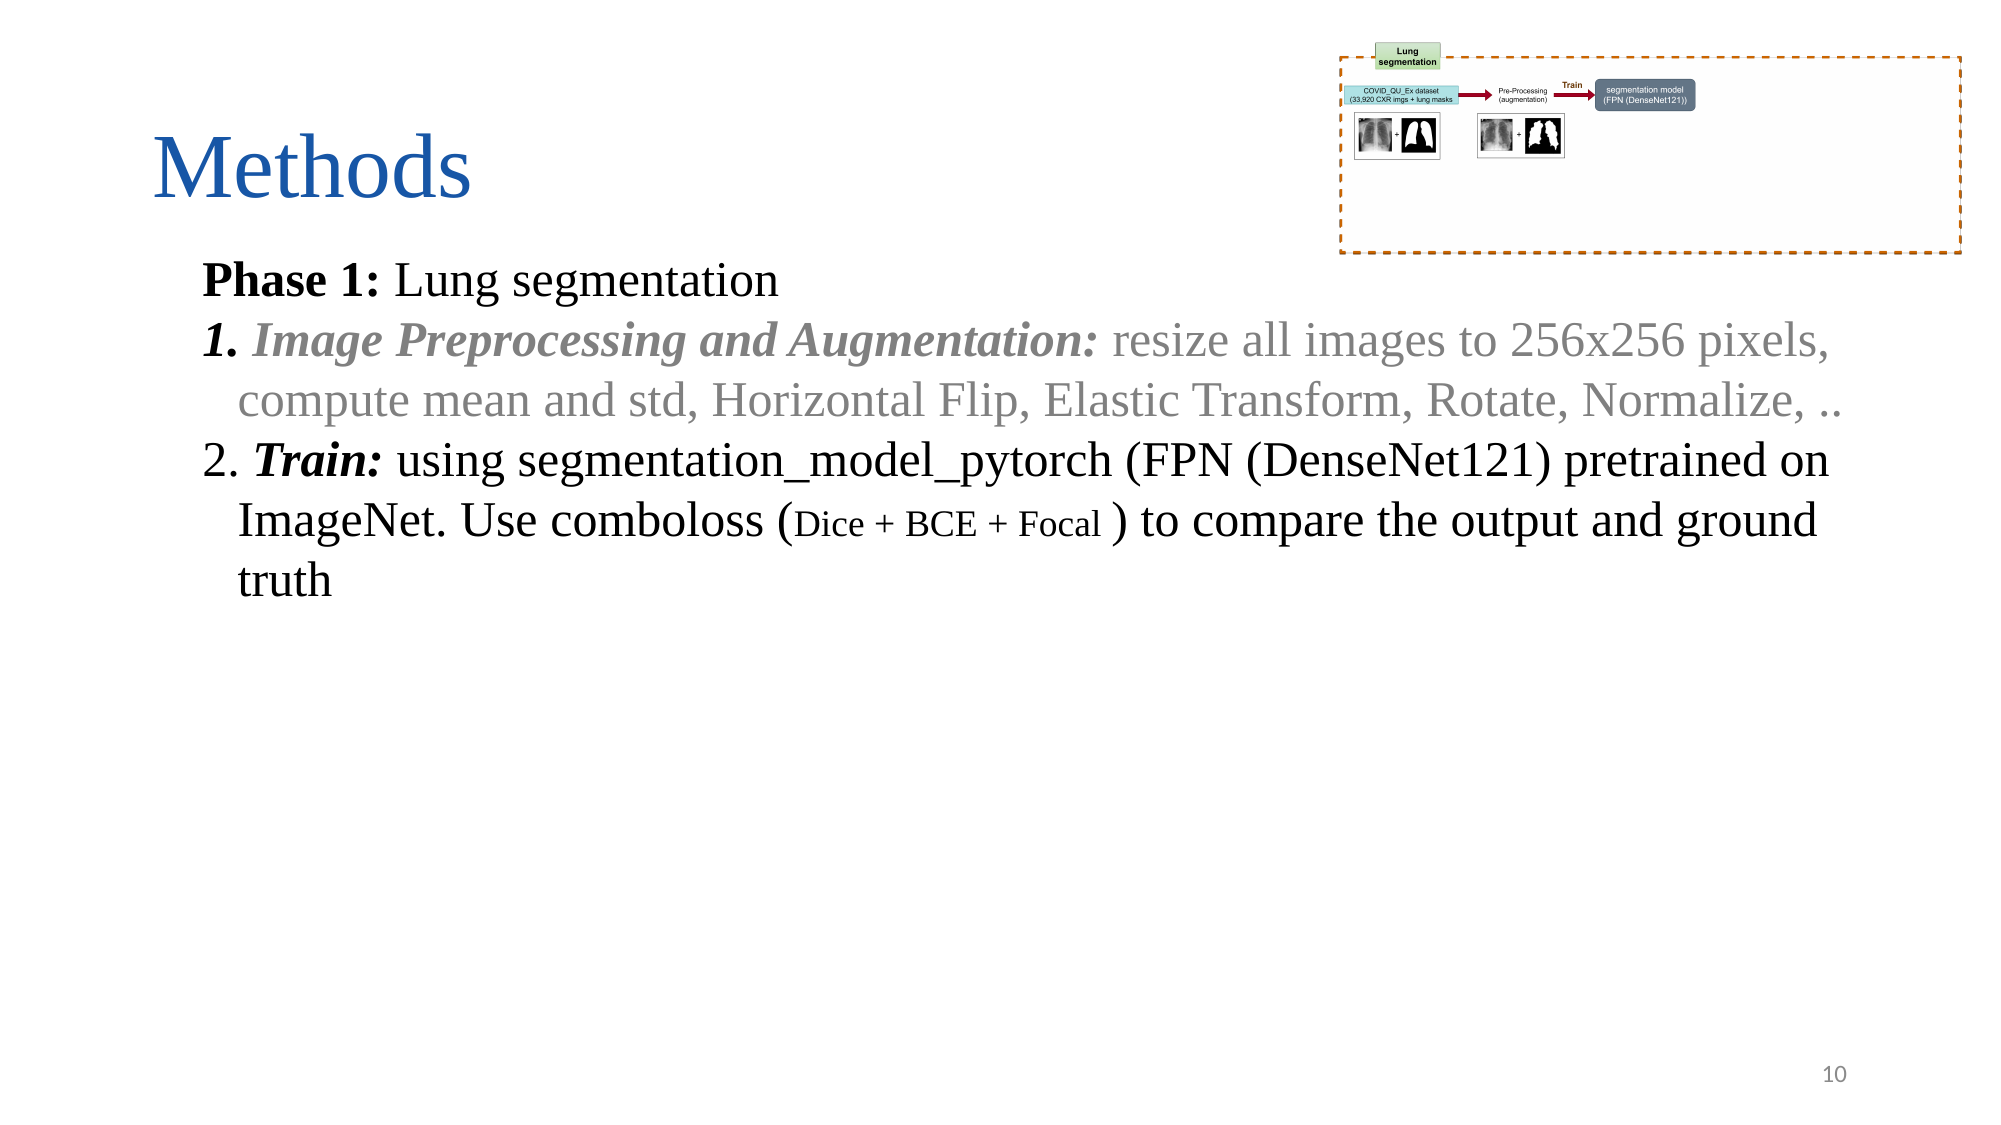

Methods
Phase 1: Lung segmentation
 Image Preprocessing and Augmentation: resize all images to 256x256 pixels, compute mean and std, Horizontal Flip, Elastic Transform, Rotate, Normalize, ..
 Train: using segmentation_model_pytorch (FPN (DenseNet121) pretrained on ImageNet. Use comboloss (Dice + BCE + Focal ) to compare the output and ground truth